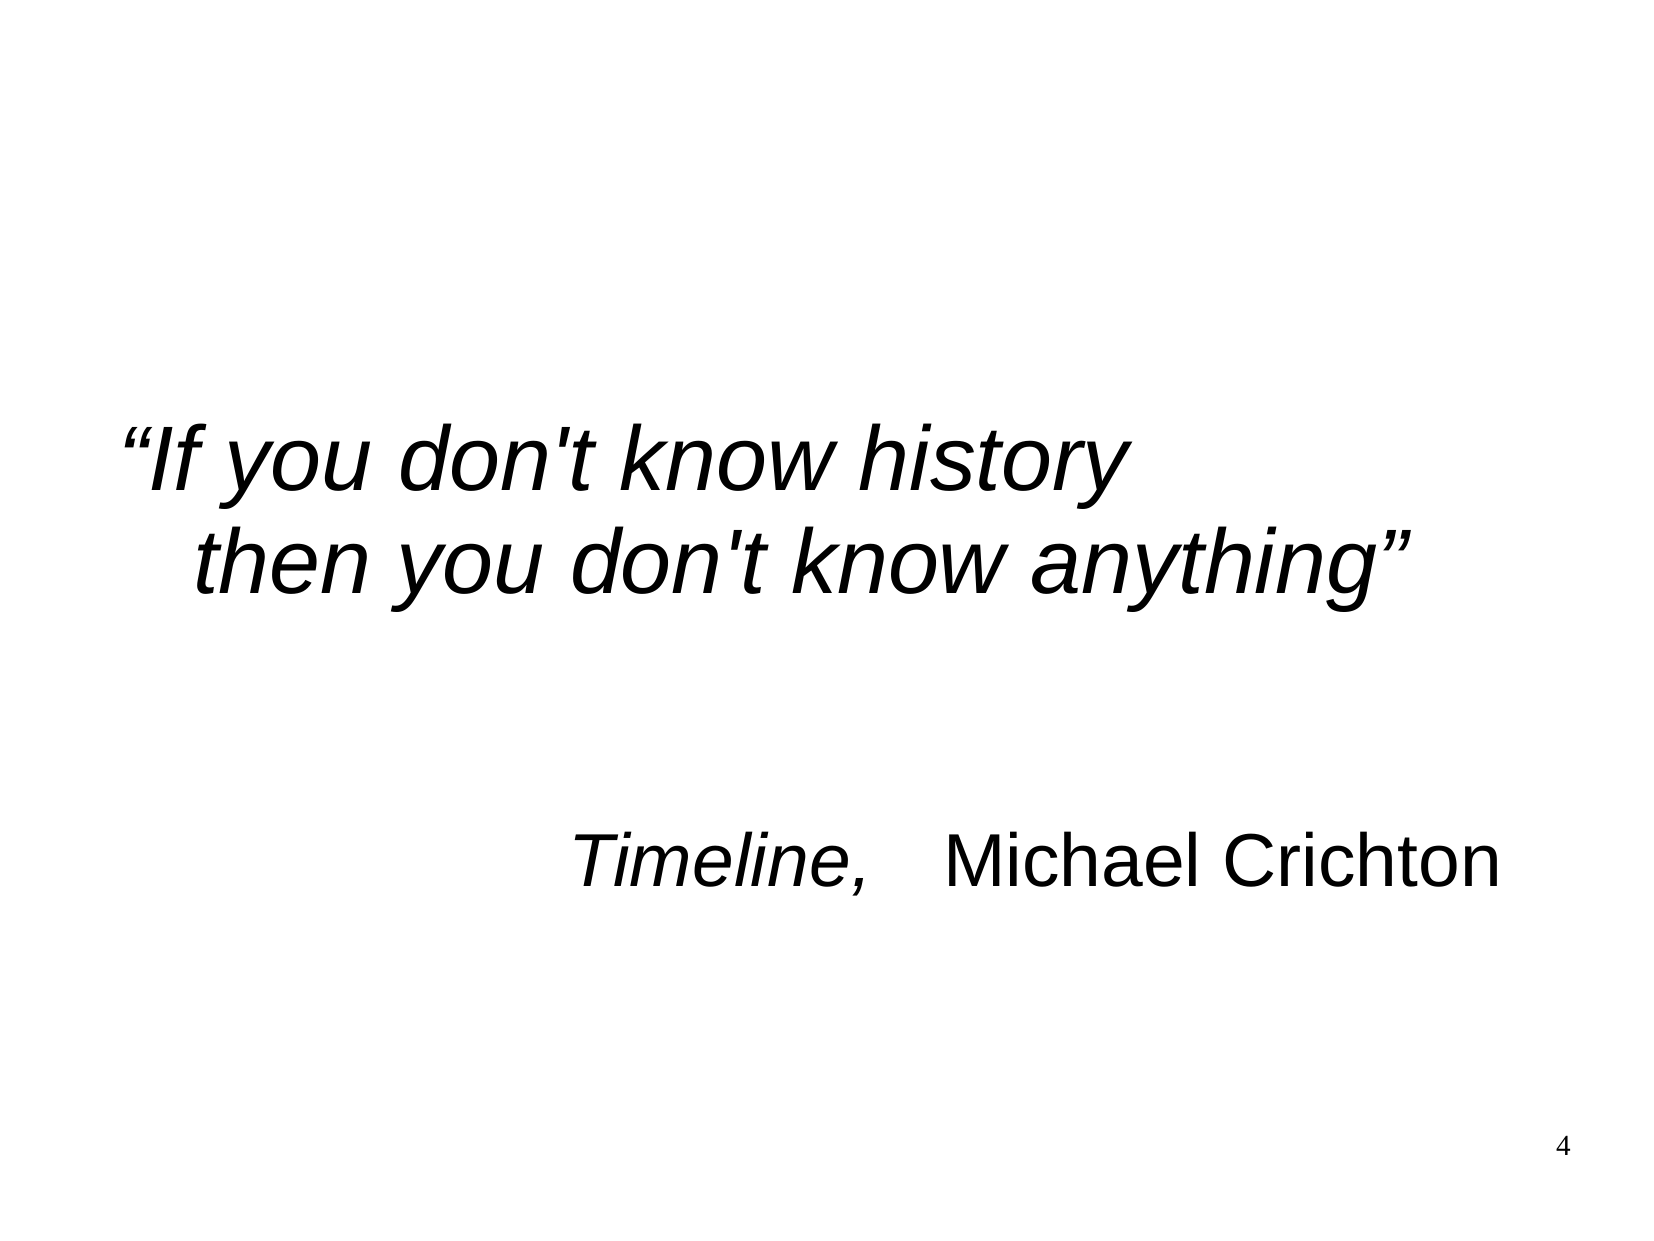

# “If you don't know history then you don't know anything” Timeline,	Michael Crichton
4